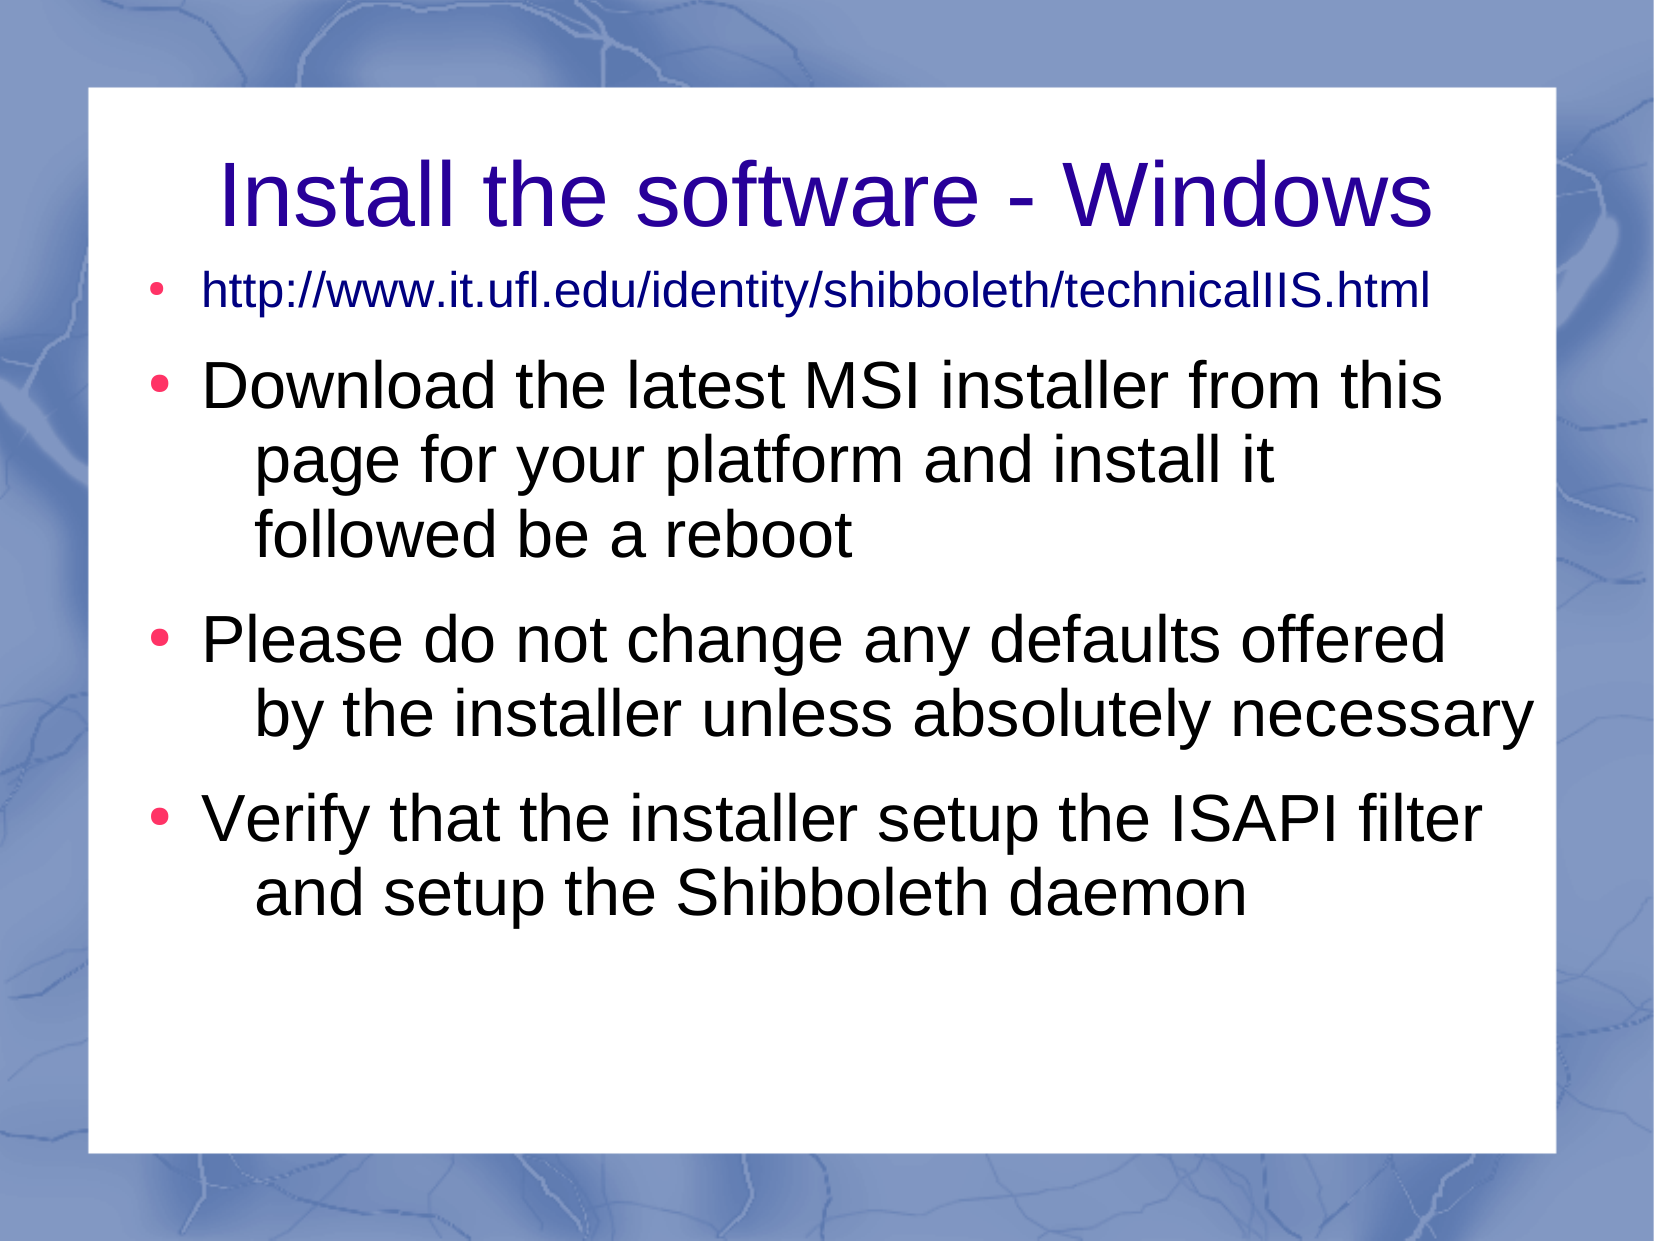

# Install the software - Windows
http://www.it.ufl.edu/identity/shibboleth/technicalIIS.html
Download the latest MSI installer from this page for your platform and install it followed be a reboot
Please do not change any defaults offered by the installer unless absolutely necessary
Verify that the installer setup the ISAPI filter and setup the Shibboleth daemon